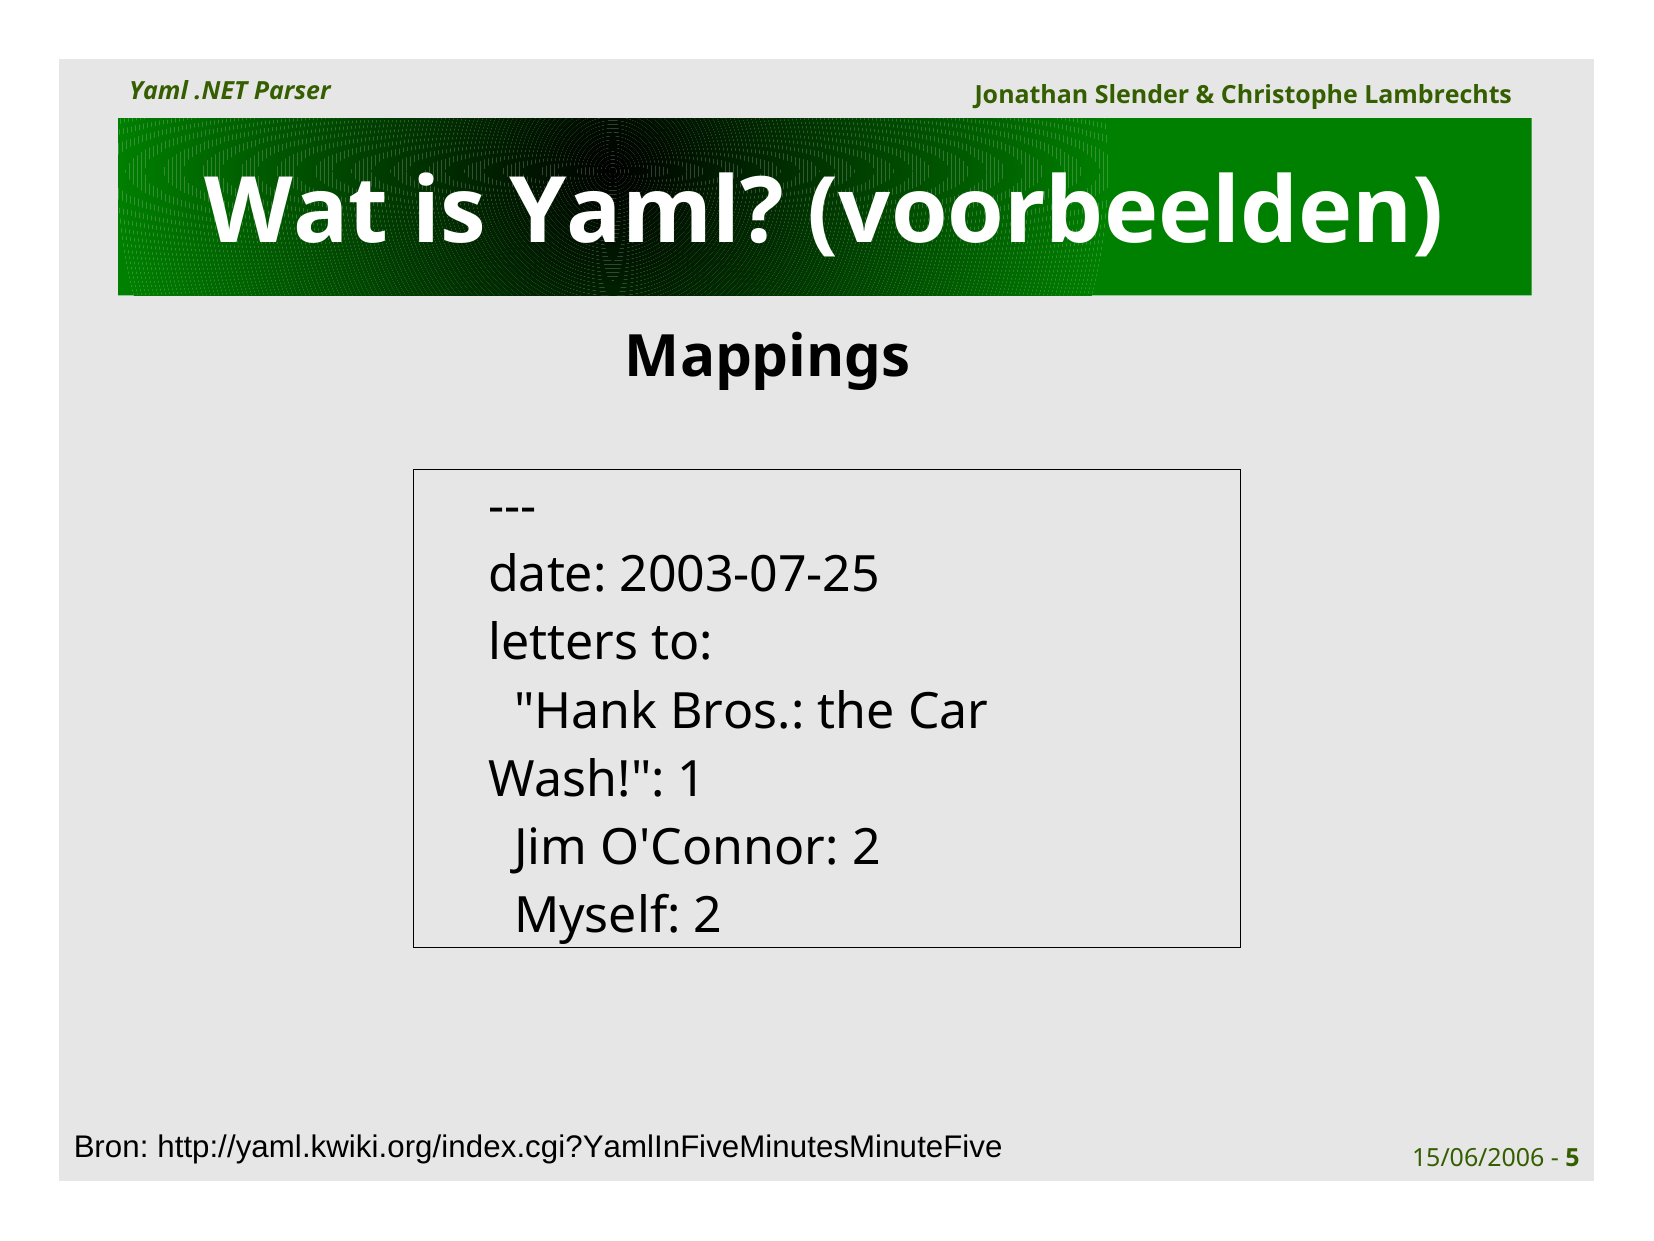

# Wat is Yaml? (voorbeelden)
Mappings
---
date: 2003-07-25
letters to:
 "Hank Bros.: the Car Wash!": 1
 Jim O'Connor: 2
 Myself: 2
Bron: http://yaml.kwiki.org/index.cgi?YamlInFiveMinutesMinuteFive